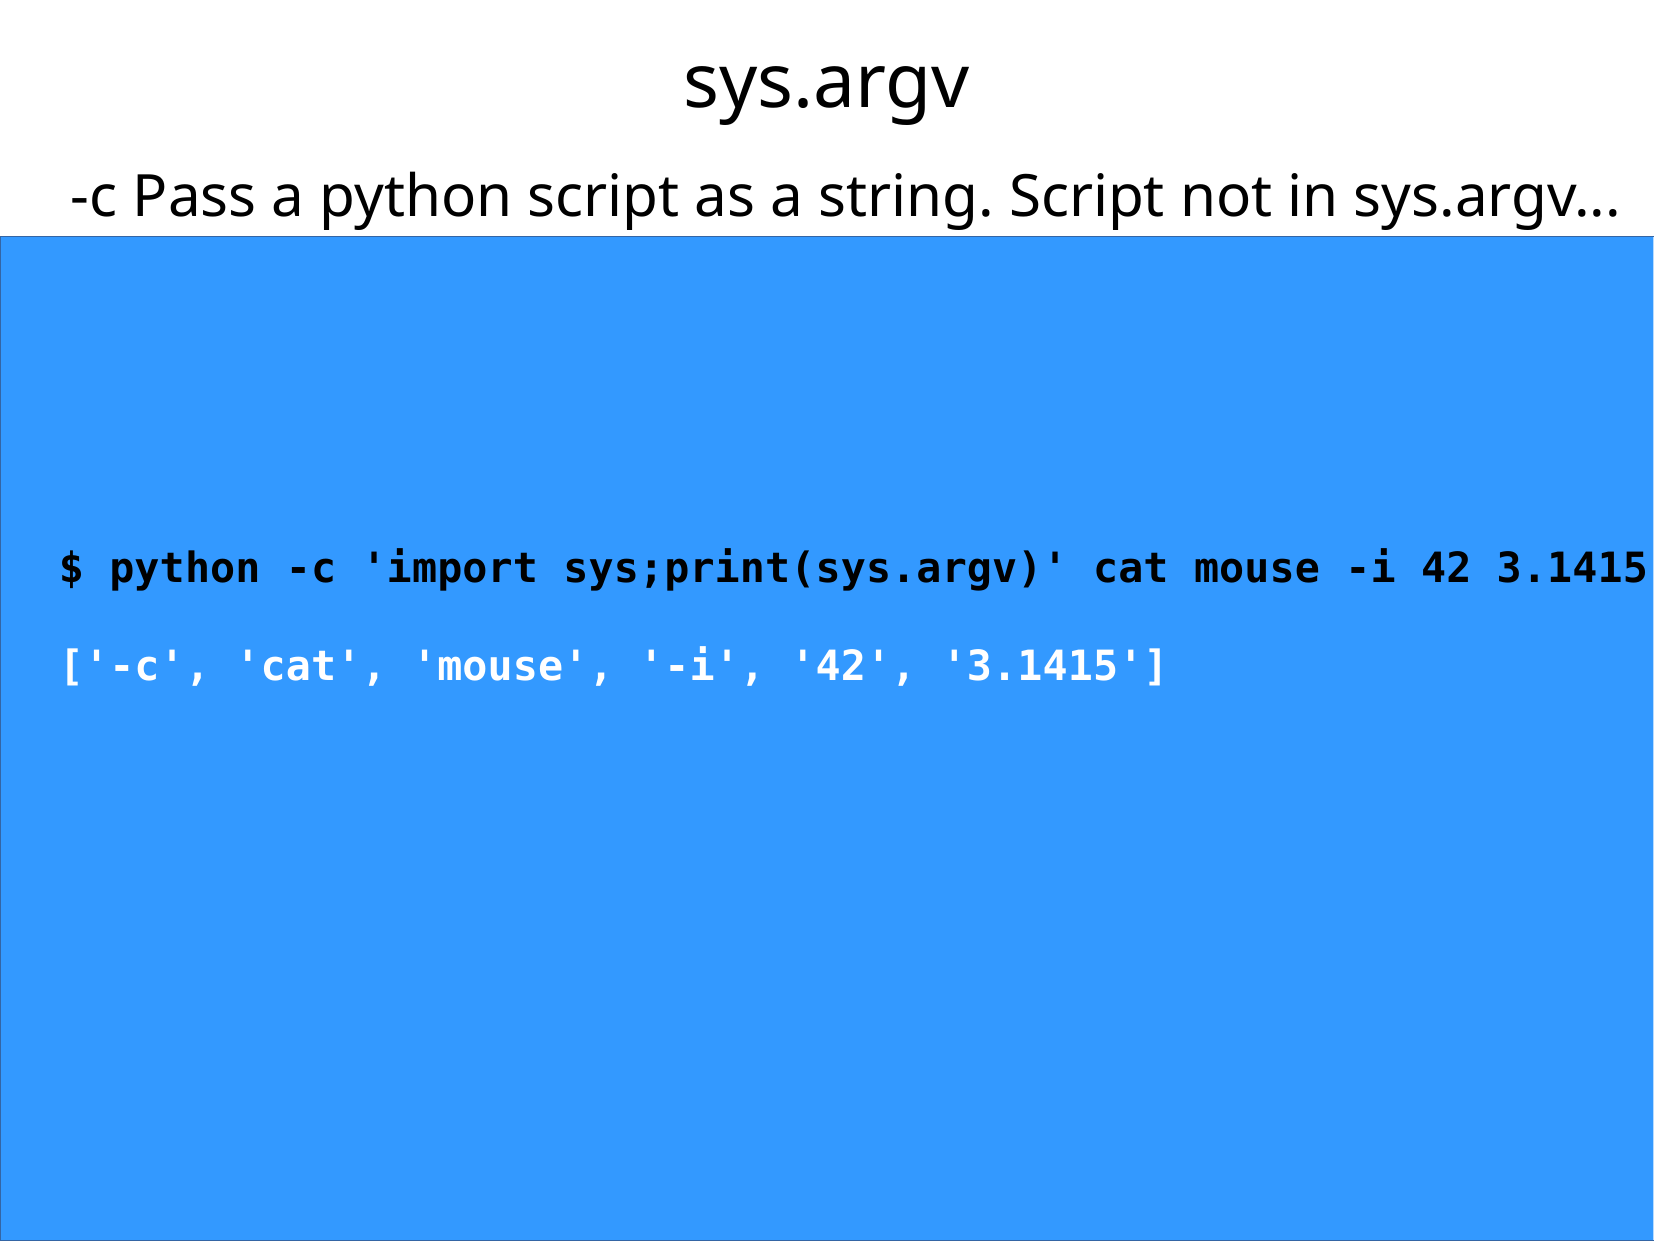

# sys.argv
-c Pass a python script as a string. Script not in sys.argv...
$ python -c 'import sys;print(sys.argv)' cat mouse -i 42 3.1415
['-c', 'cat', 'mouse', '-i', '42', '3.1415']